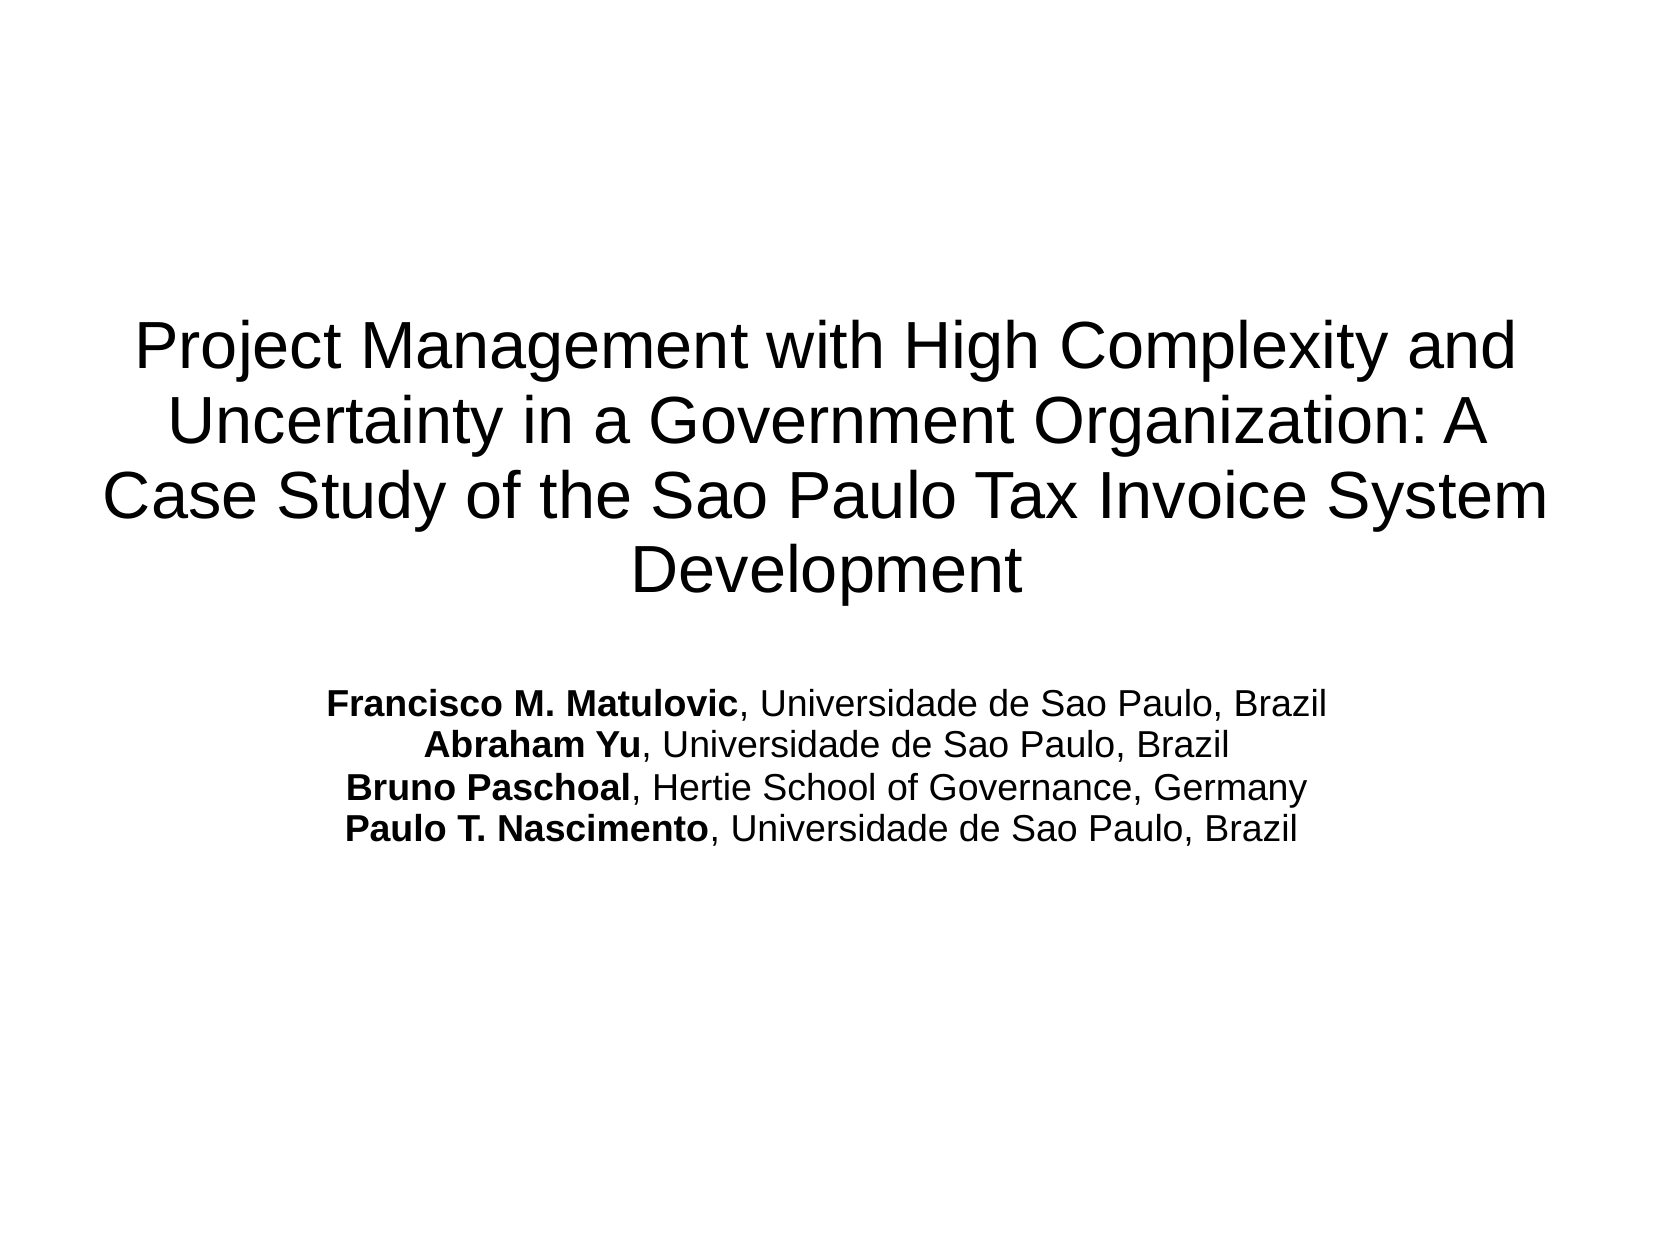

# Project Management with High Complexity and Uncertainty in a Government Organization: A Case Study of the Sao Paulo Tax Invoice System Development
Francisco M. Matulovic, Universidade de Sao Paulo, Brazil
Abraham Yu, Universidade de Sao Paulo, Brazil
Bruno Paschoal, Hertie School of Governance, Germany
Paulo T. Nascimento, Universidade de Sao Paulo, Brazil